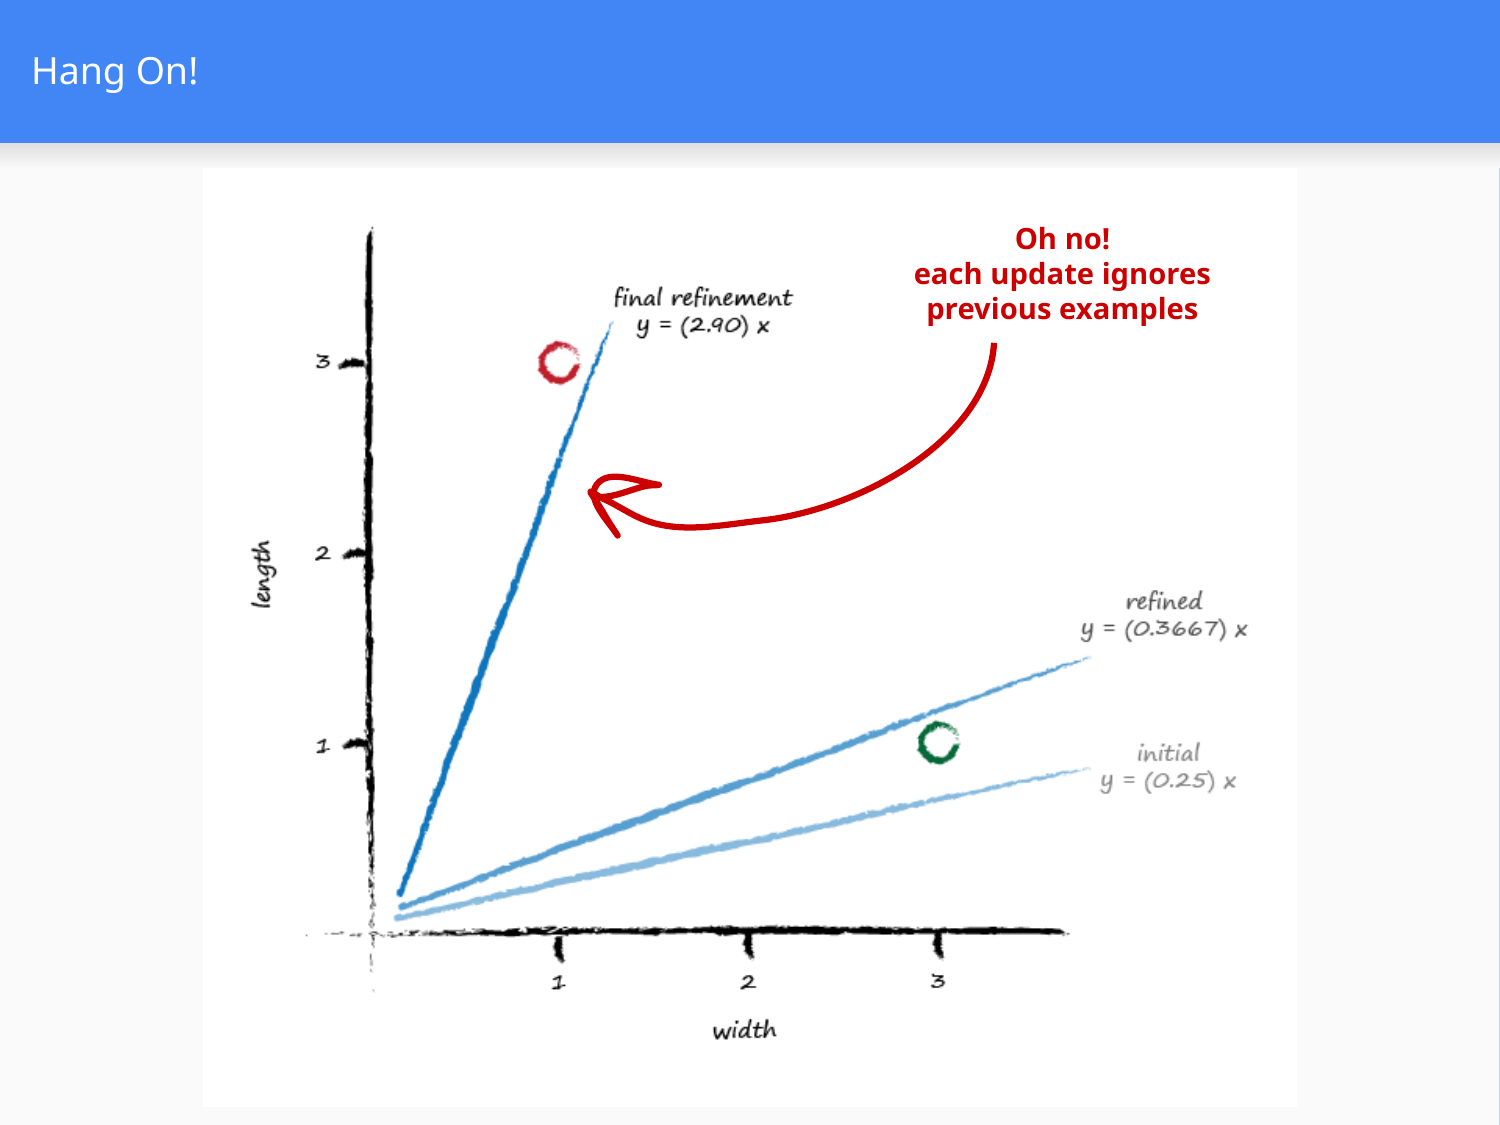

# Hang On!
Oh no!
each update ignores
previous examples